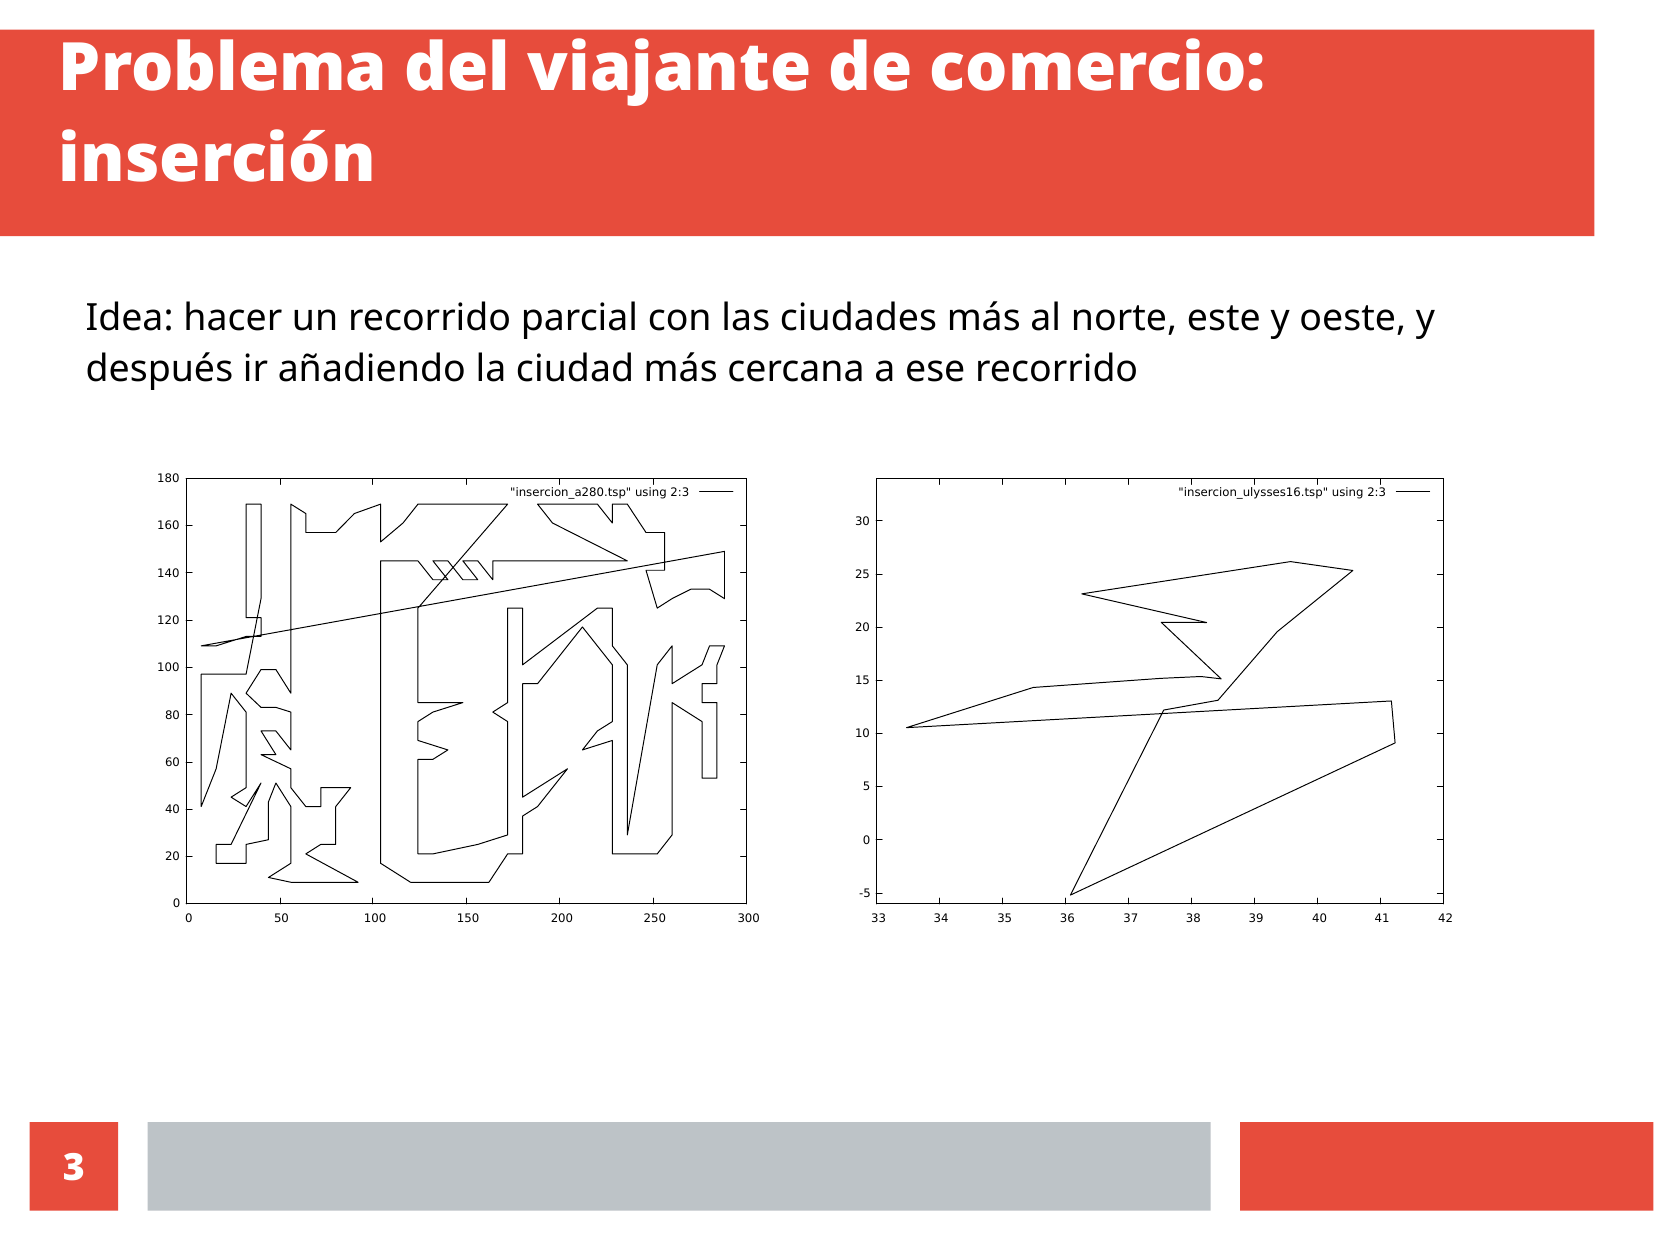

# Problema del viajante de comercio: inserción
Idea: hacer un recorrido parcial con las ciudades más al norte, este y oeste, y después ir añadiendo la ciudad más cercana a ese recorrido
3